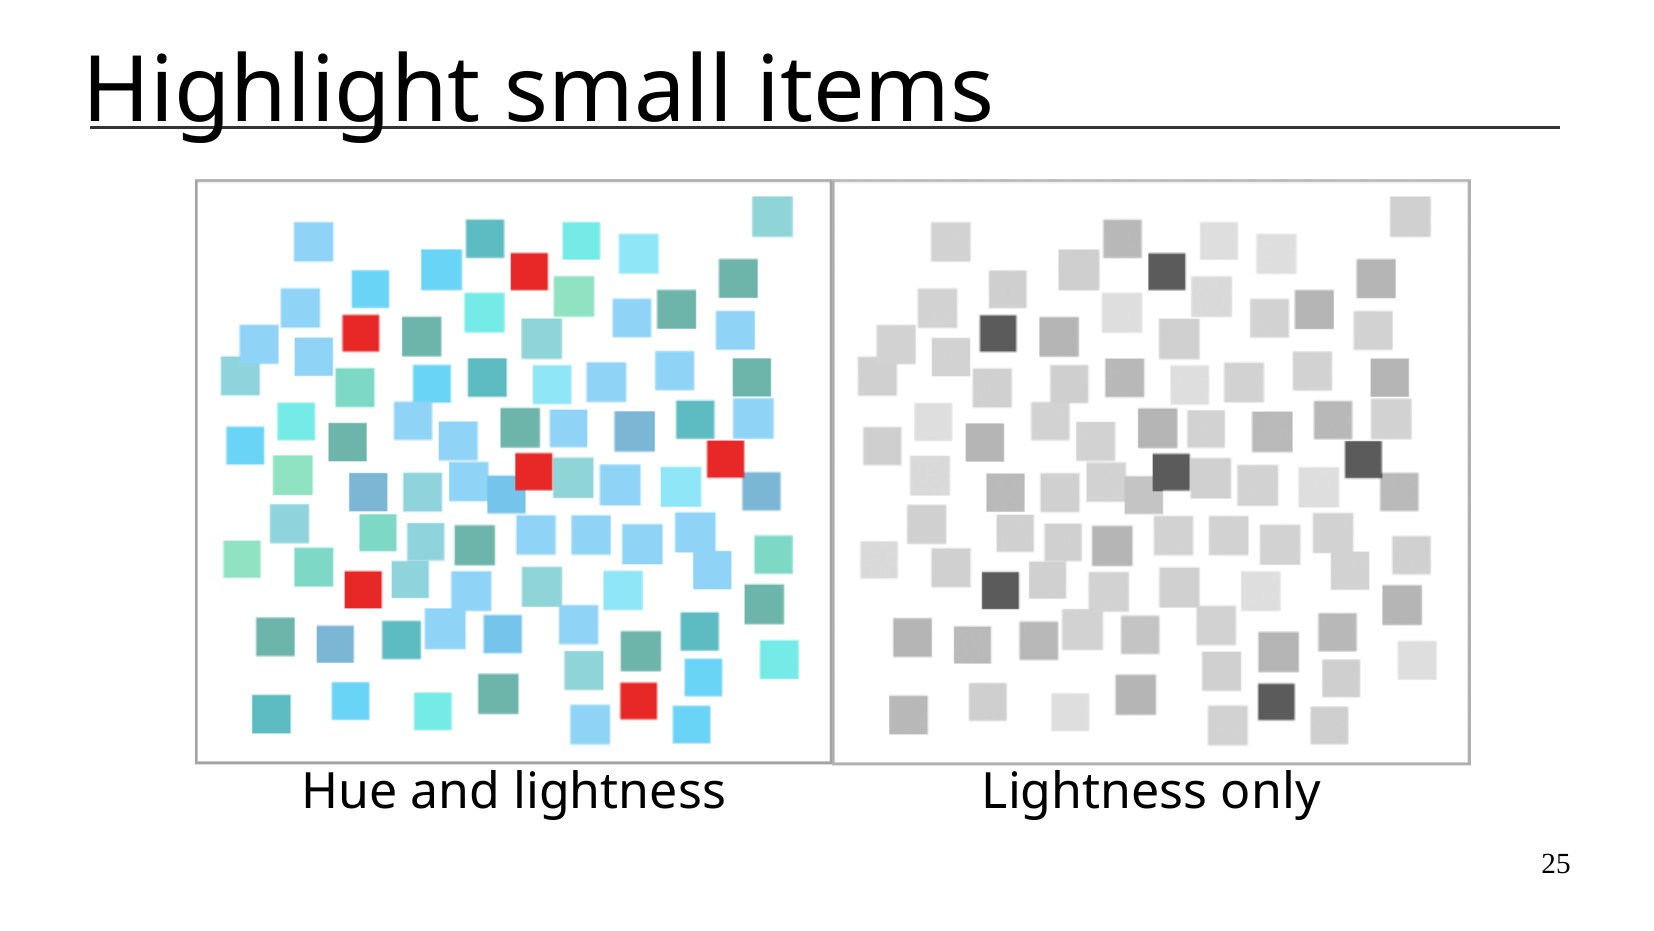

# Highlight small items
Hue and lightness
Lightness only
25